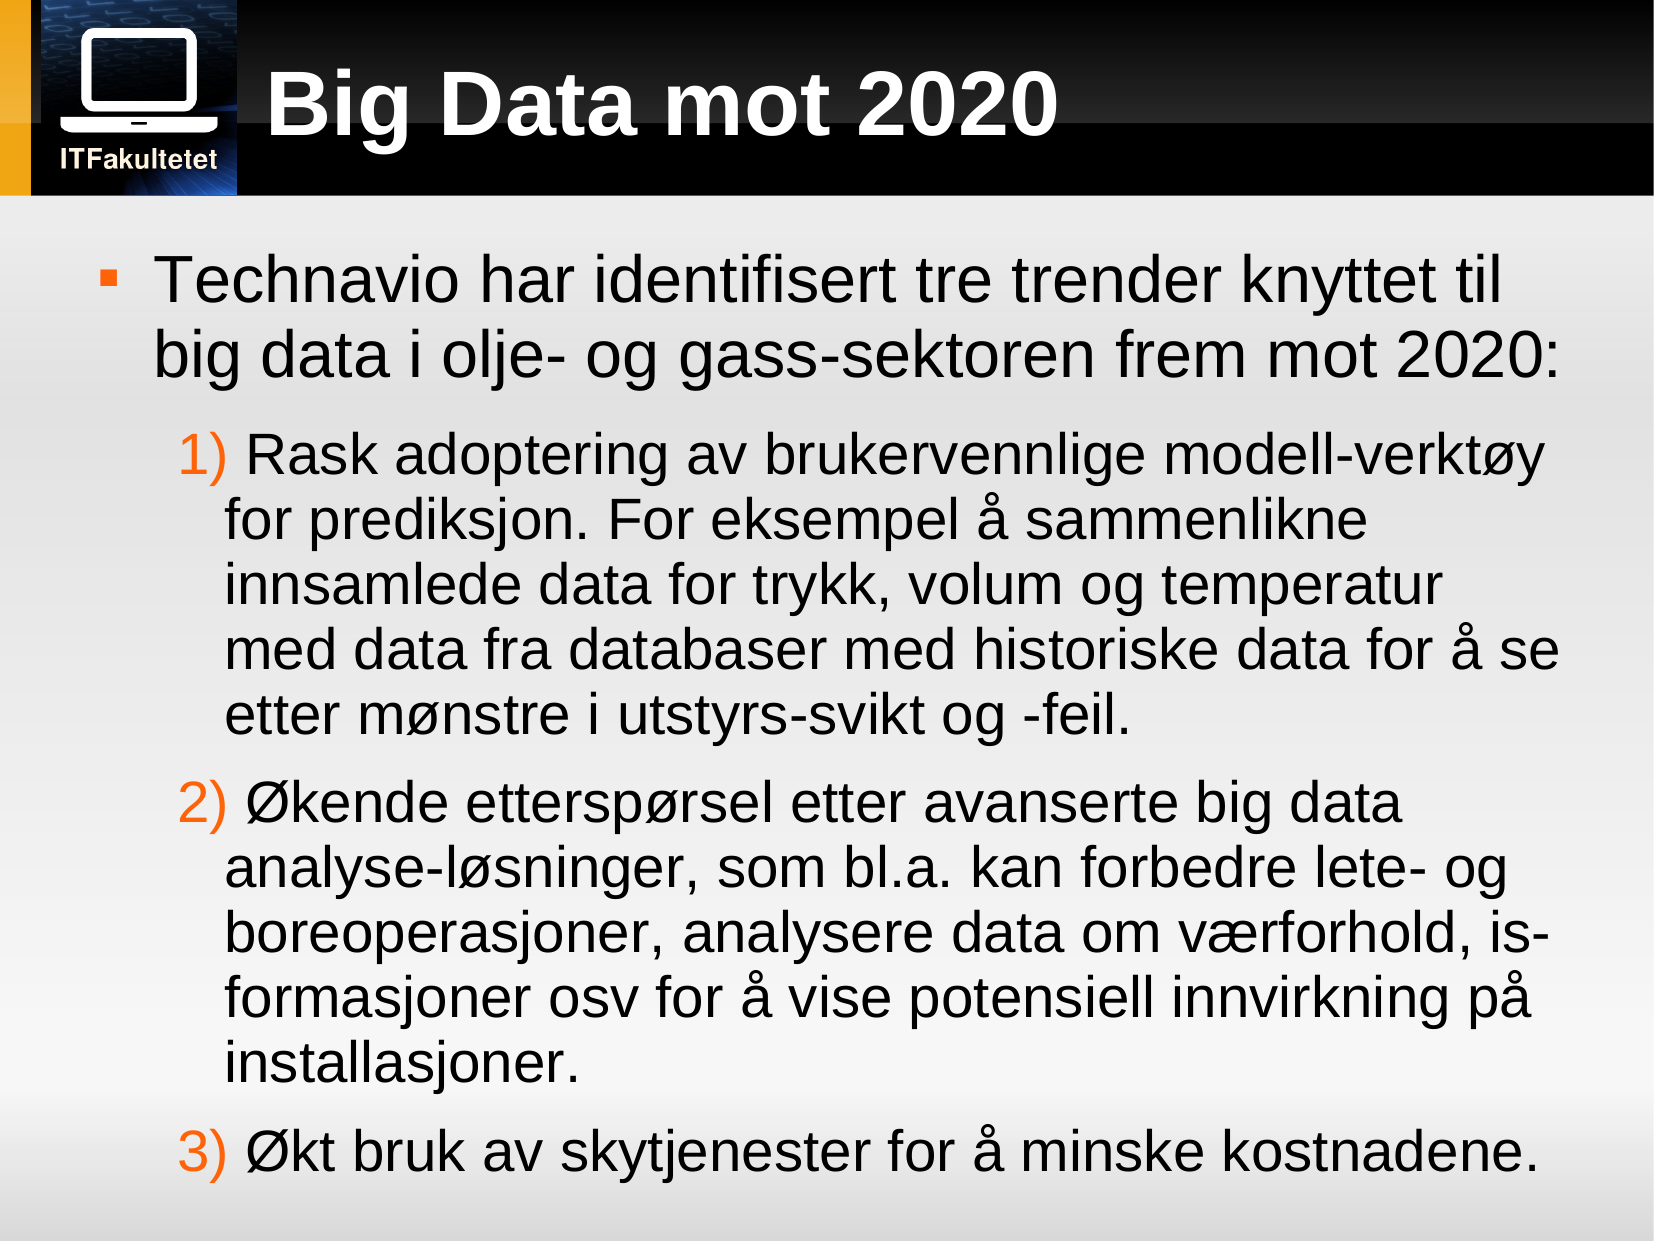

# Big Data mot 2020
Technavio har identifisert tre trender knyttet til big data i olje- og gass-sektoren frem mot 2020:
 Rask adoptering av brukervennlige modell-verktøy for prediksjon. For eksempel å sammenlikne innsamlede data for trykk, volum og temperatur med data fra databaser med historiske data for å se etter mønstre i utstyrs-svikt og -feil.
 Økende etterspørsel etter avanserte big data analyse-løsninger, som bl.a. kan forbedre lete- og boreoperasjoner, analysere data om værforhold, is-formasjoner osv for å vise potensiell innvirkning på installasjoner.
 Økt bruk av skytjenester for å minske kostnadene.